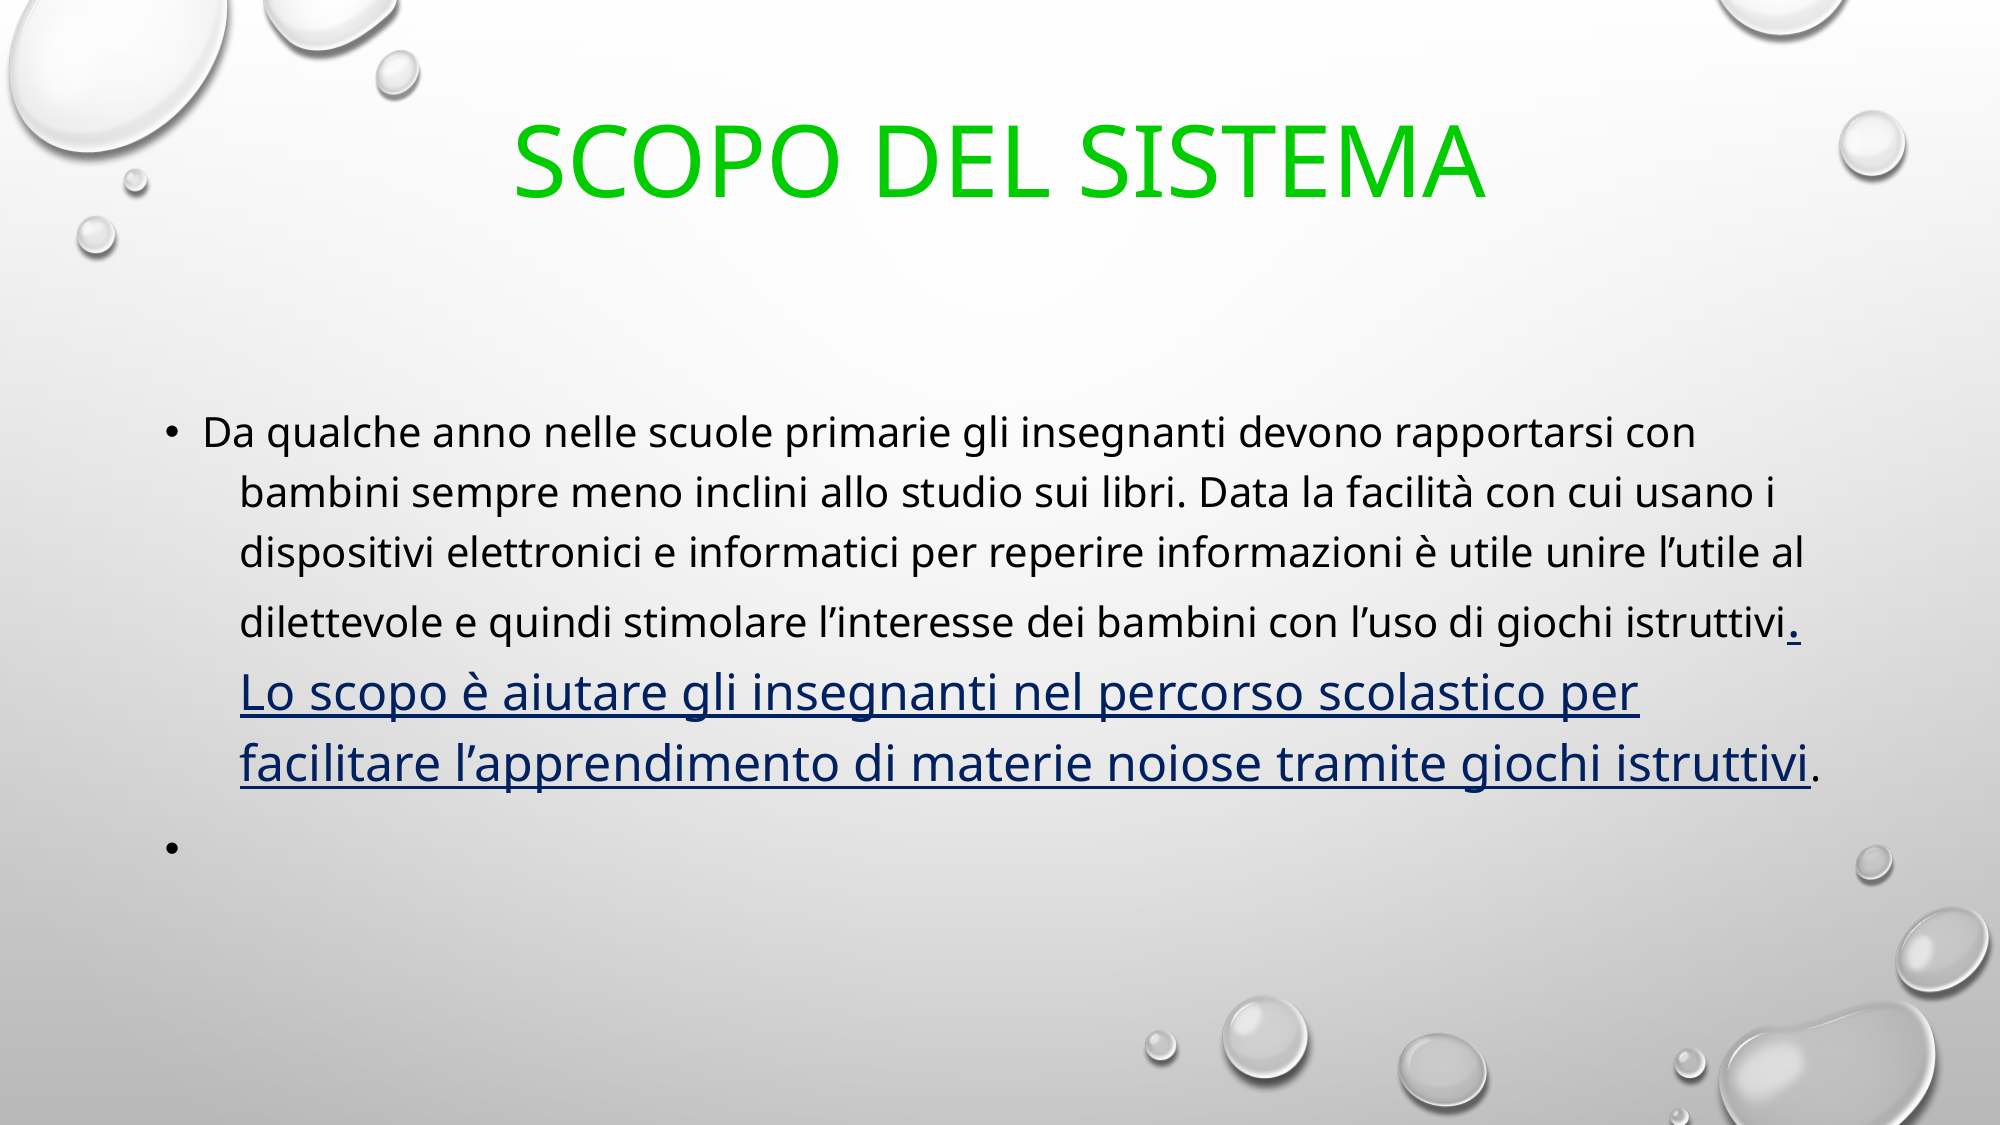

# Scopo del sistema
Da qualche anno nelle scuole primarie gli insegnanti devono rapportarsi con bambini sempre meno inclini allo studio sui libri. Data la facilità con cui usano i dispositivi elettronici e informatici per reperire informazioni è utile unire l’utile al dilettevole e quindi stimolare l’interesse dei bambini con l’uso di giochi istruttivi. Lo scopo è aiutare gli insegnanti nel percorso scolastico per facilitare l’apprendimento di materie noiose tramite giochi istruttivi.